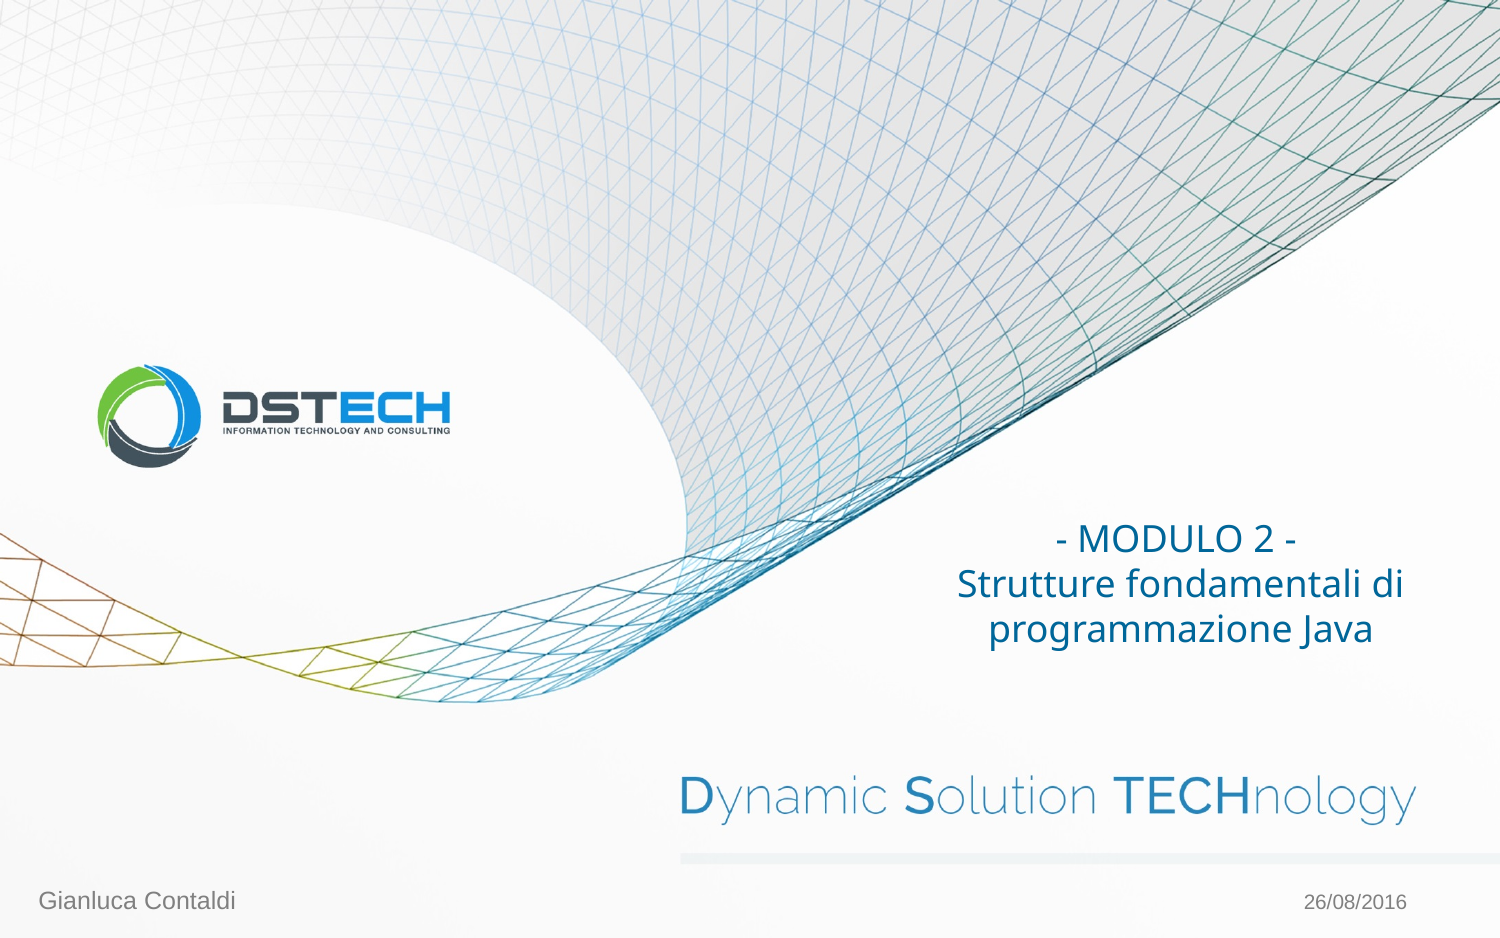

- MODULO 2 -
Strutture fondamentali di programmazione Java
Gianluca Contaldi 															 26/08/2016
Footer Text
24/08/16